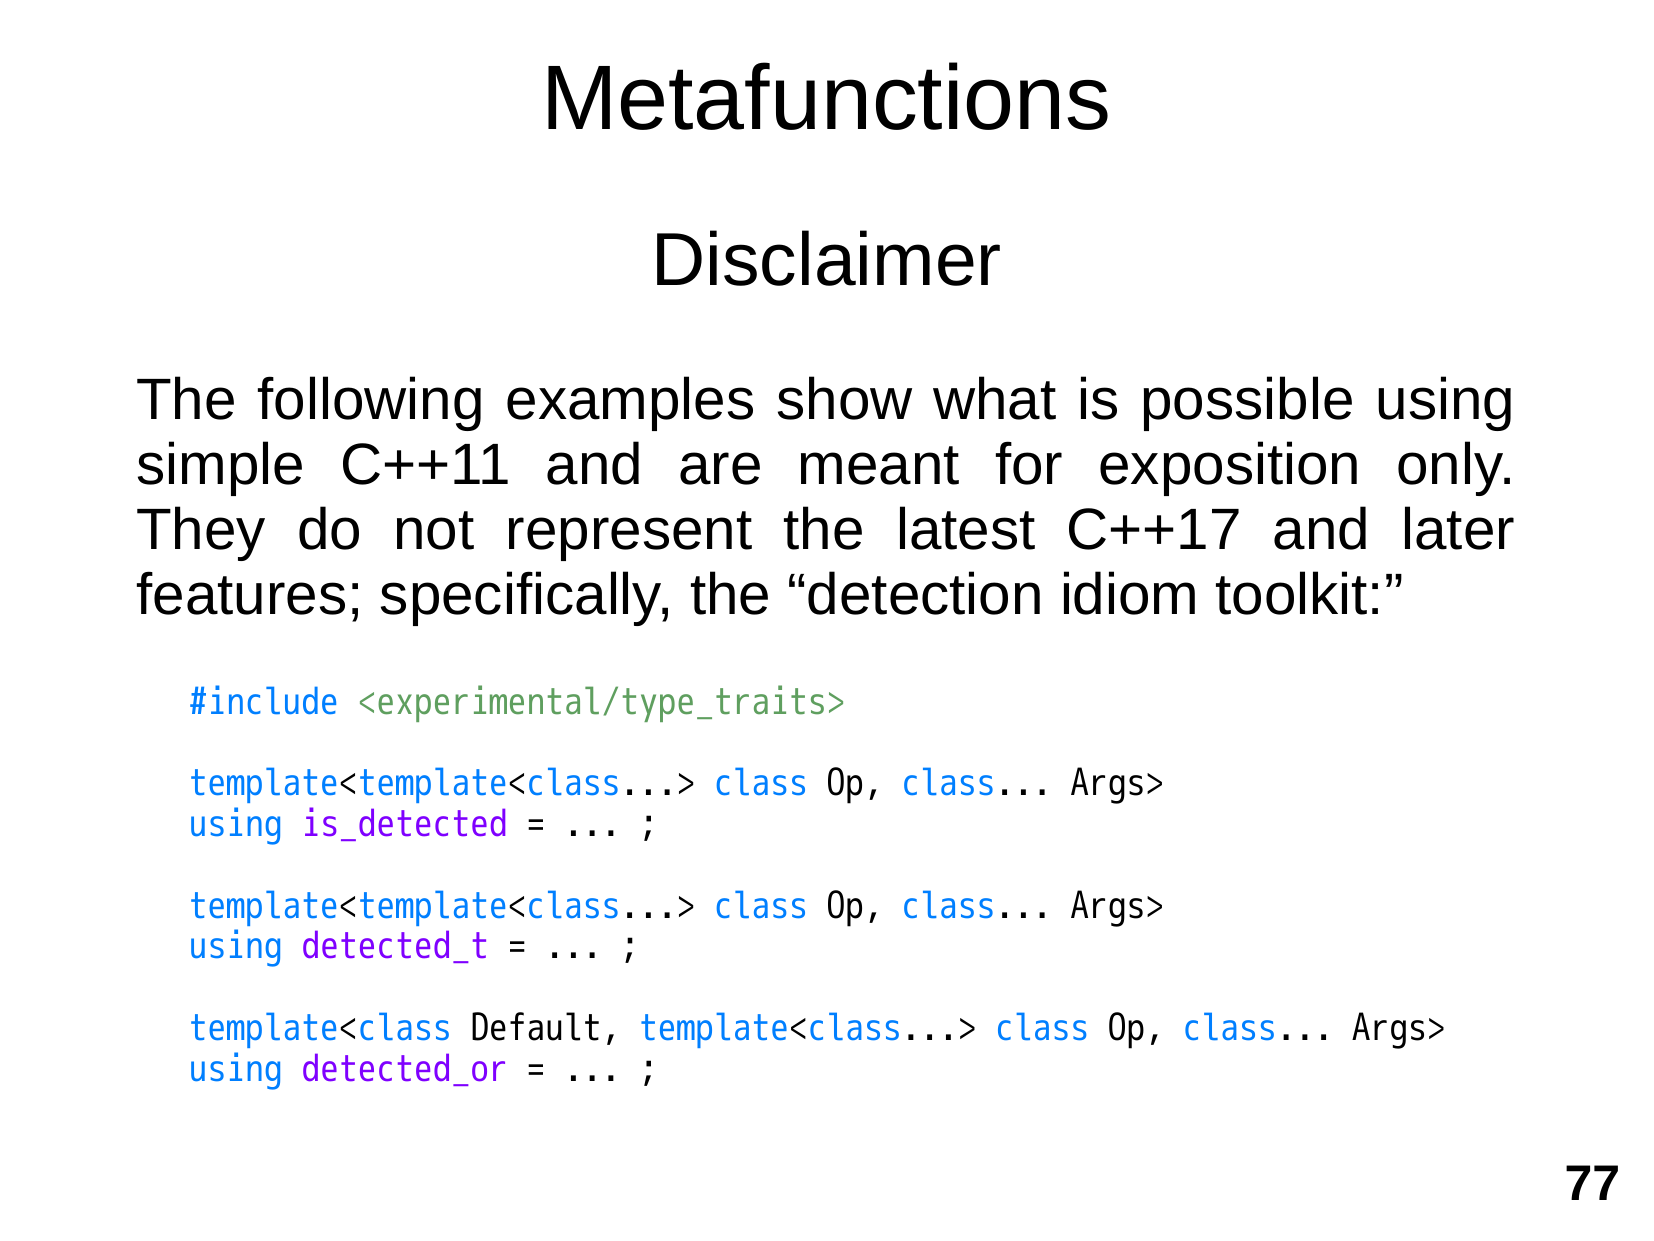

# Metafunctions
Disclaimer
The following examples show what is possible using simple C++11 and are meant for exposition only. They do not represent the latest C++17 and later features; specifically, the “detection idiom toolkit:”
#include <experimental/type_traits>
template<template<class...> class Op, class... Args>
using is_detected = ... ;
template<template<class...> class Op, class... Args>
using detected_t = ... ;
template<class Default, template<class...> class Op, class... Args>
using detected_or = ... ;
77